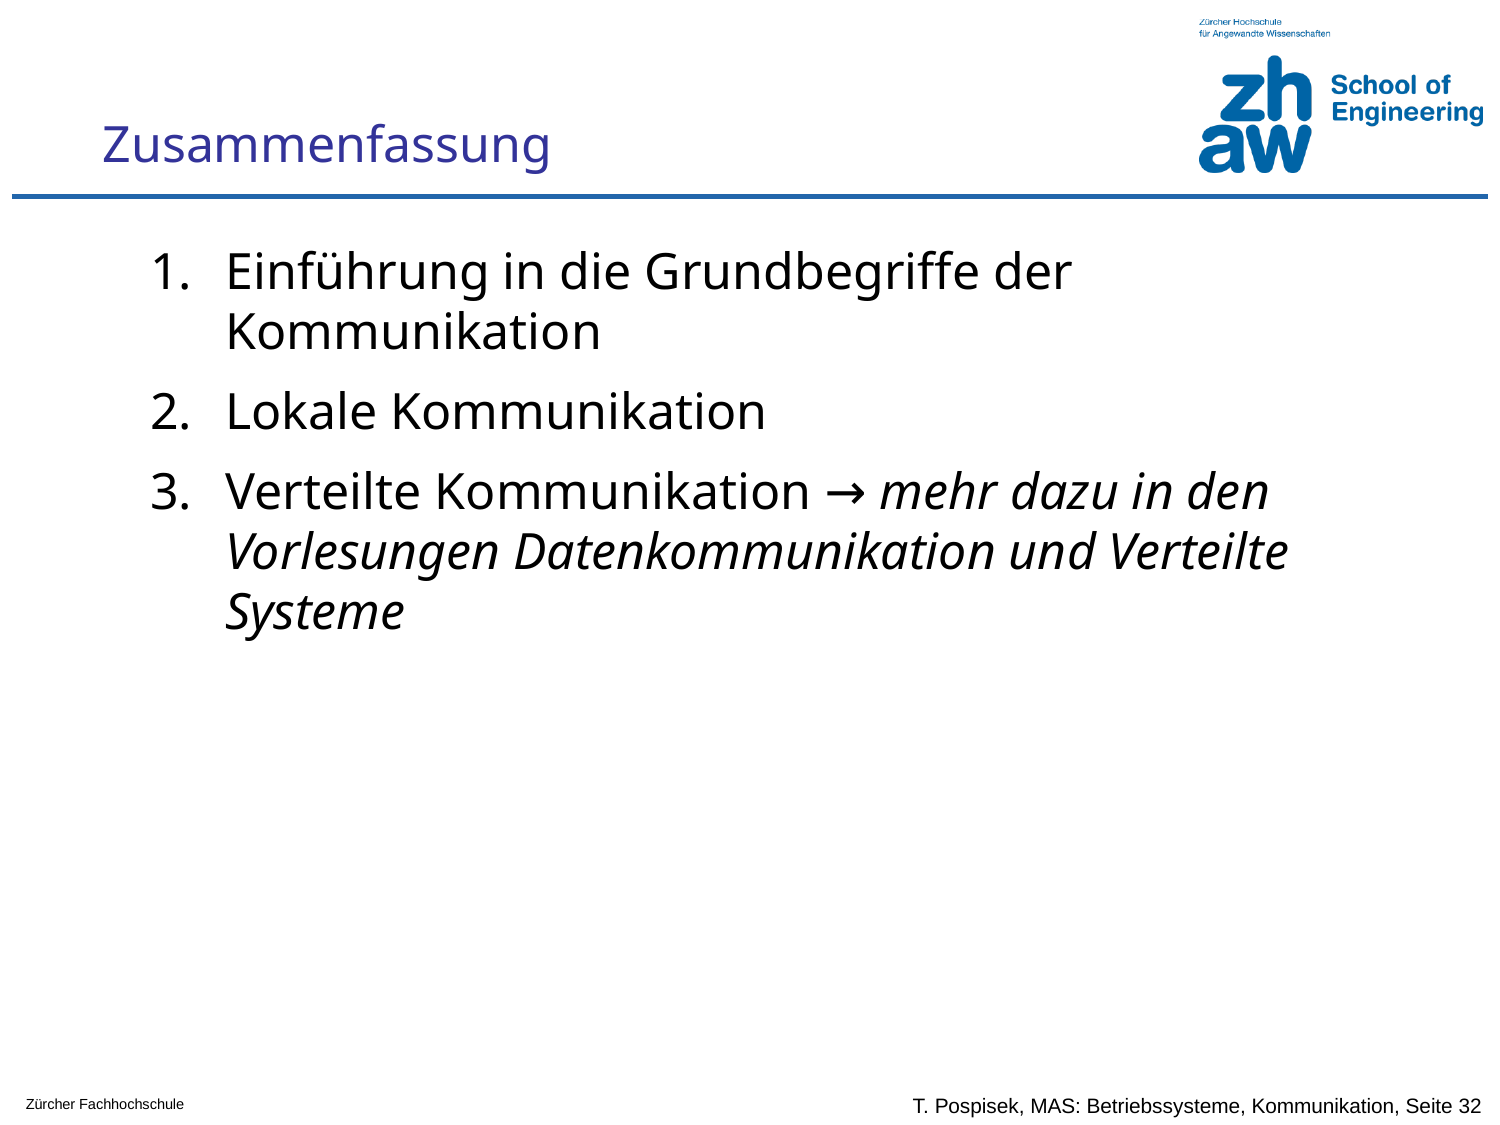

# Zusammenfassung
Einführung in die Grundbegriffe der Kommunikation
Lokale Kommunikation
Verteilte Kommunikation → mehr dazu in den Vorlesungen Datenkommunikation und Verteilte Systeme